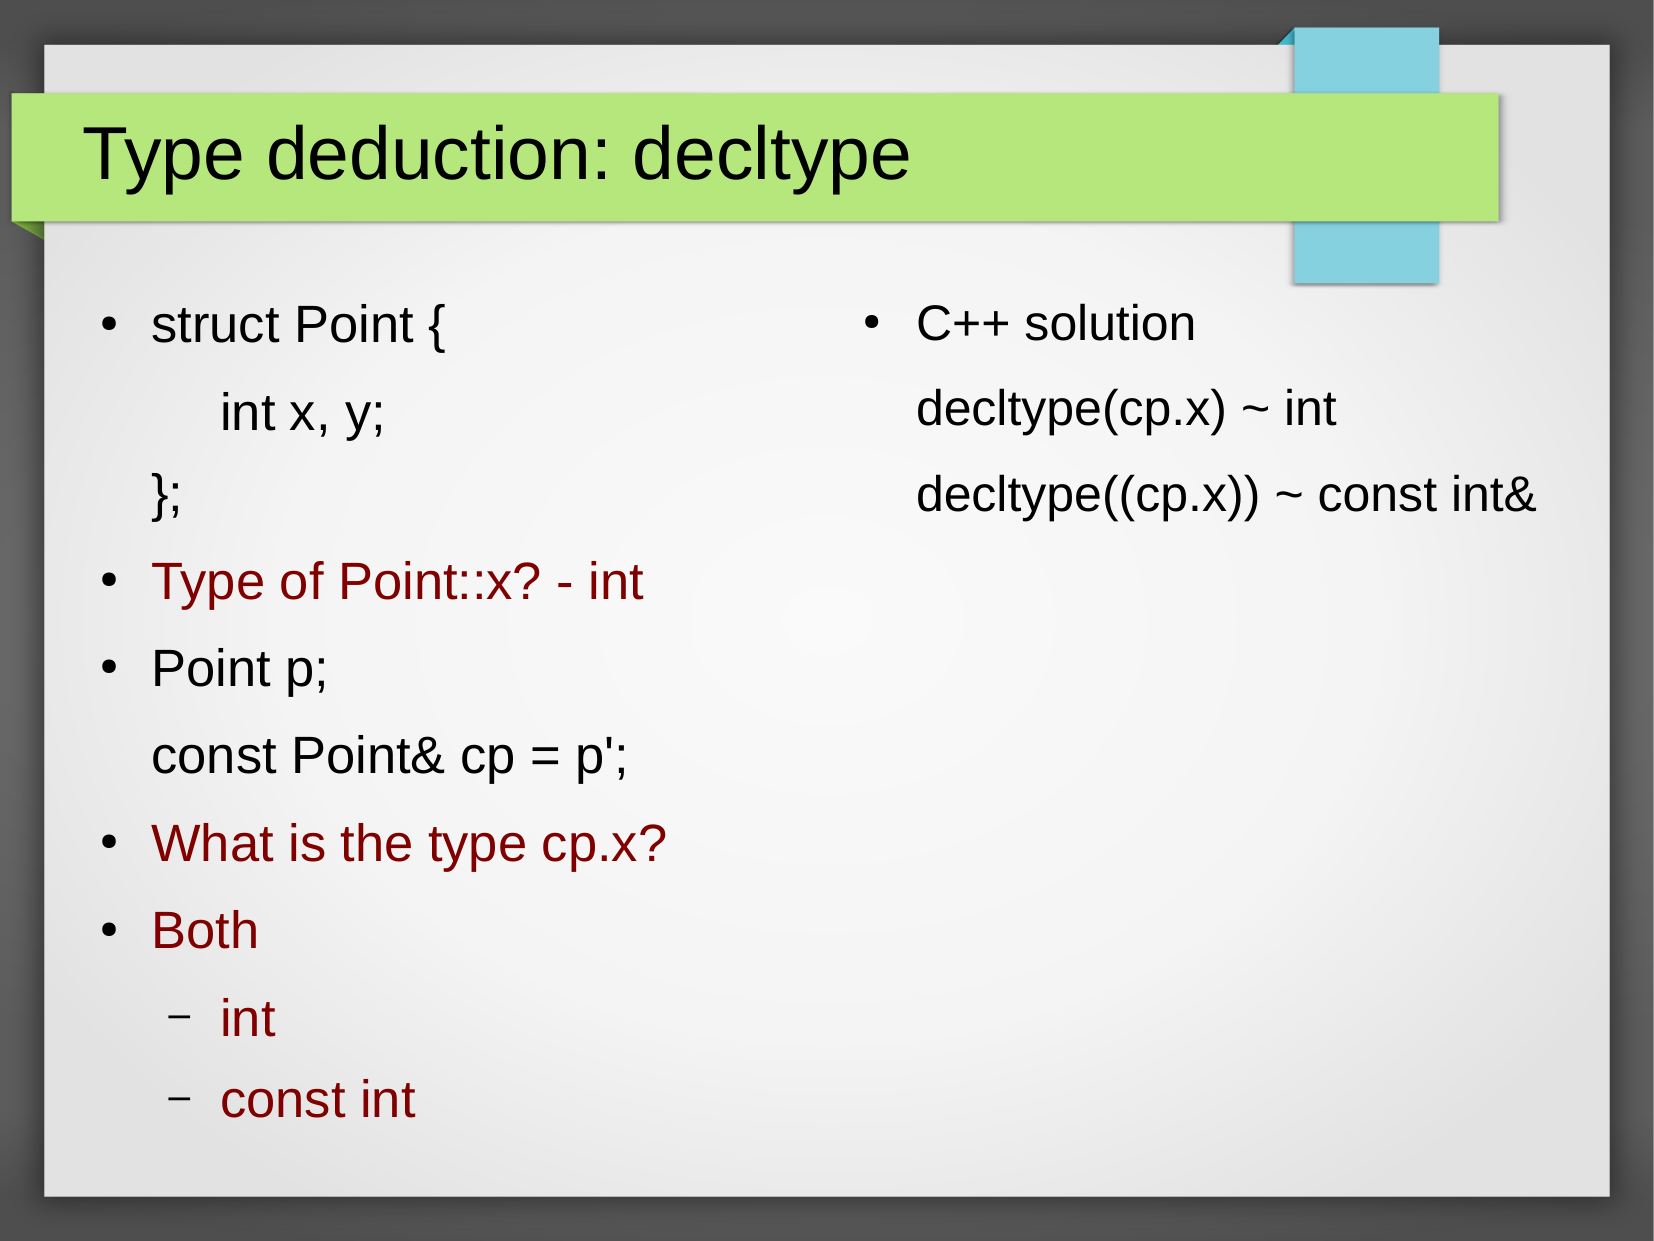

# Type deduction: decltype
struct Point {
int x, y;
};
Type of Point::x? - int
Point p;
const Point& cp = p';
What is the type cp.x?
Both
int
const int
C++ solution
decltype(cp.x) ~ int
decltype((cp.x)) ~ const int&